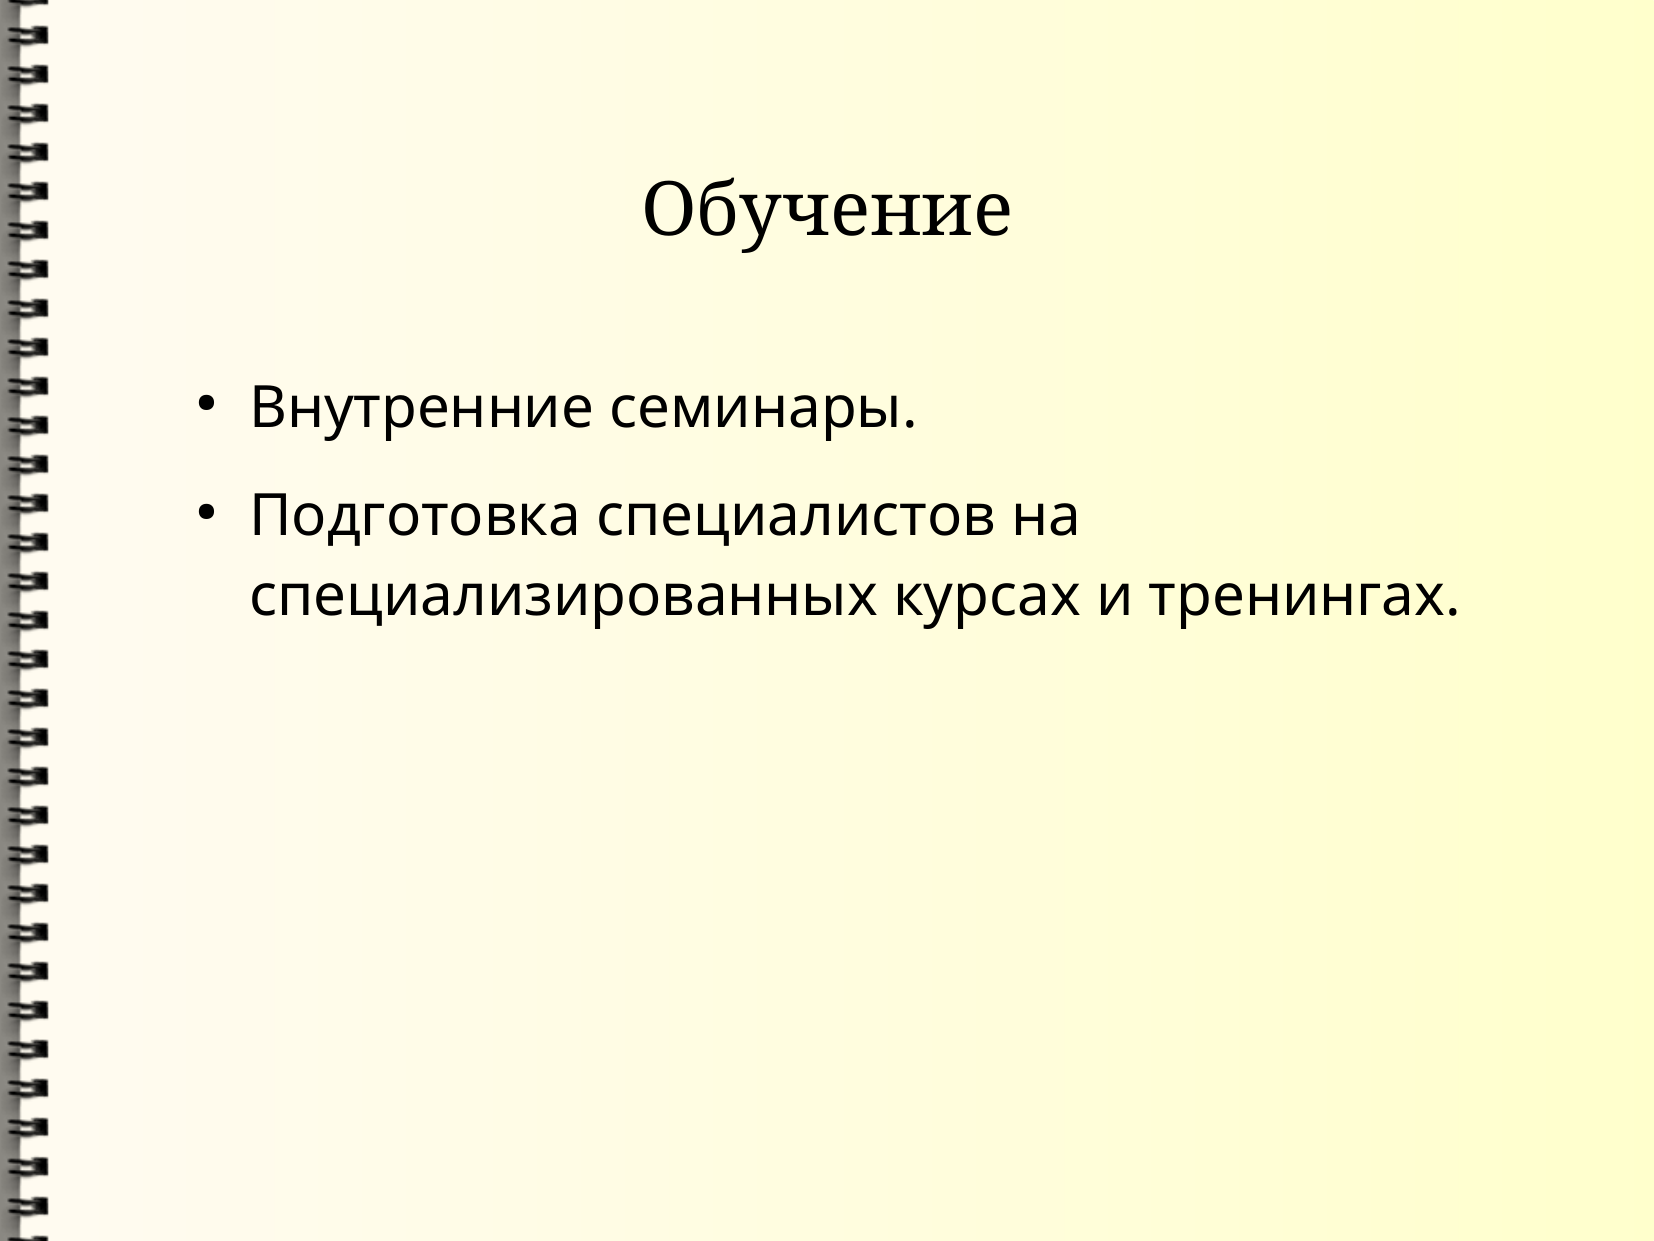

# Обучение
Внутренние семинары.
Подготовка специалистов на специализированных курсах и тренингах.